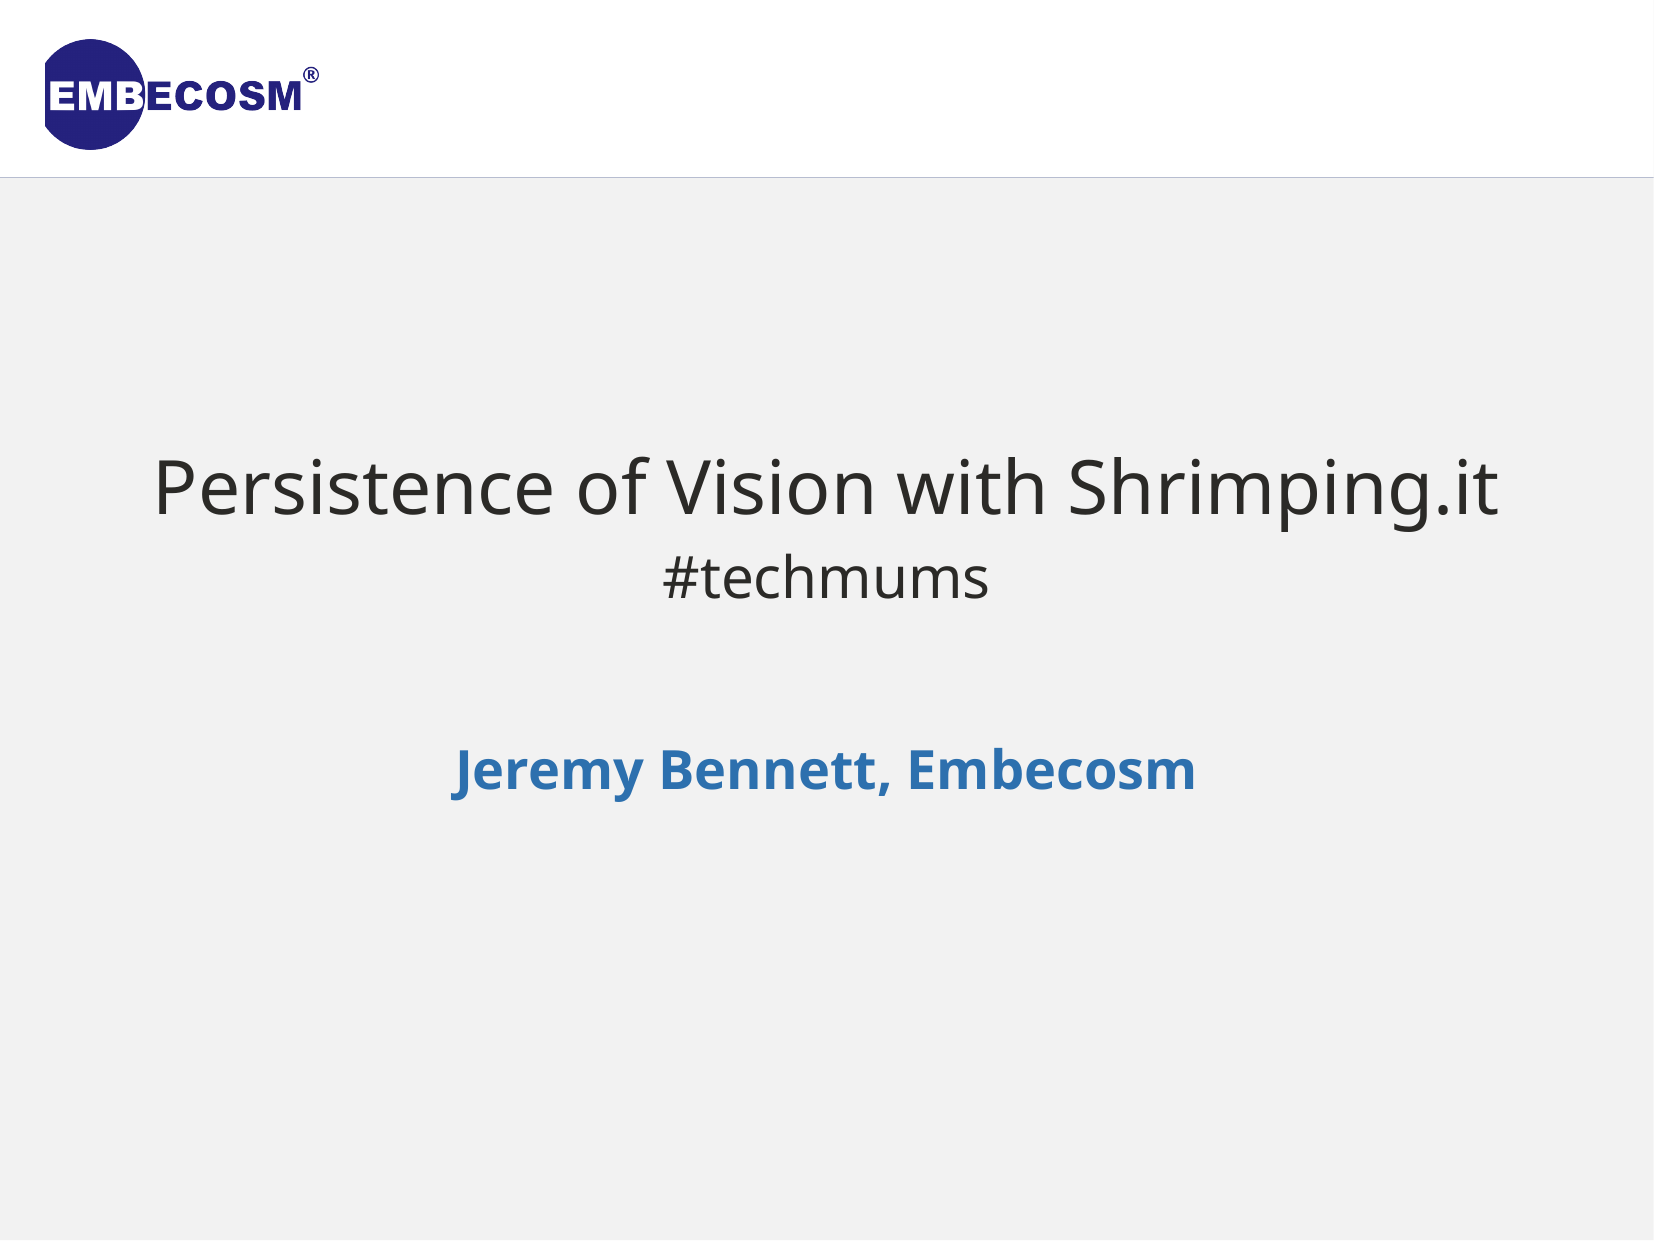

# Persistence of Vision with Shrimping.it #techmums
Jeremy Bennett, Embecosm